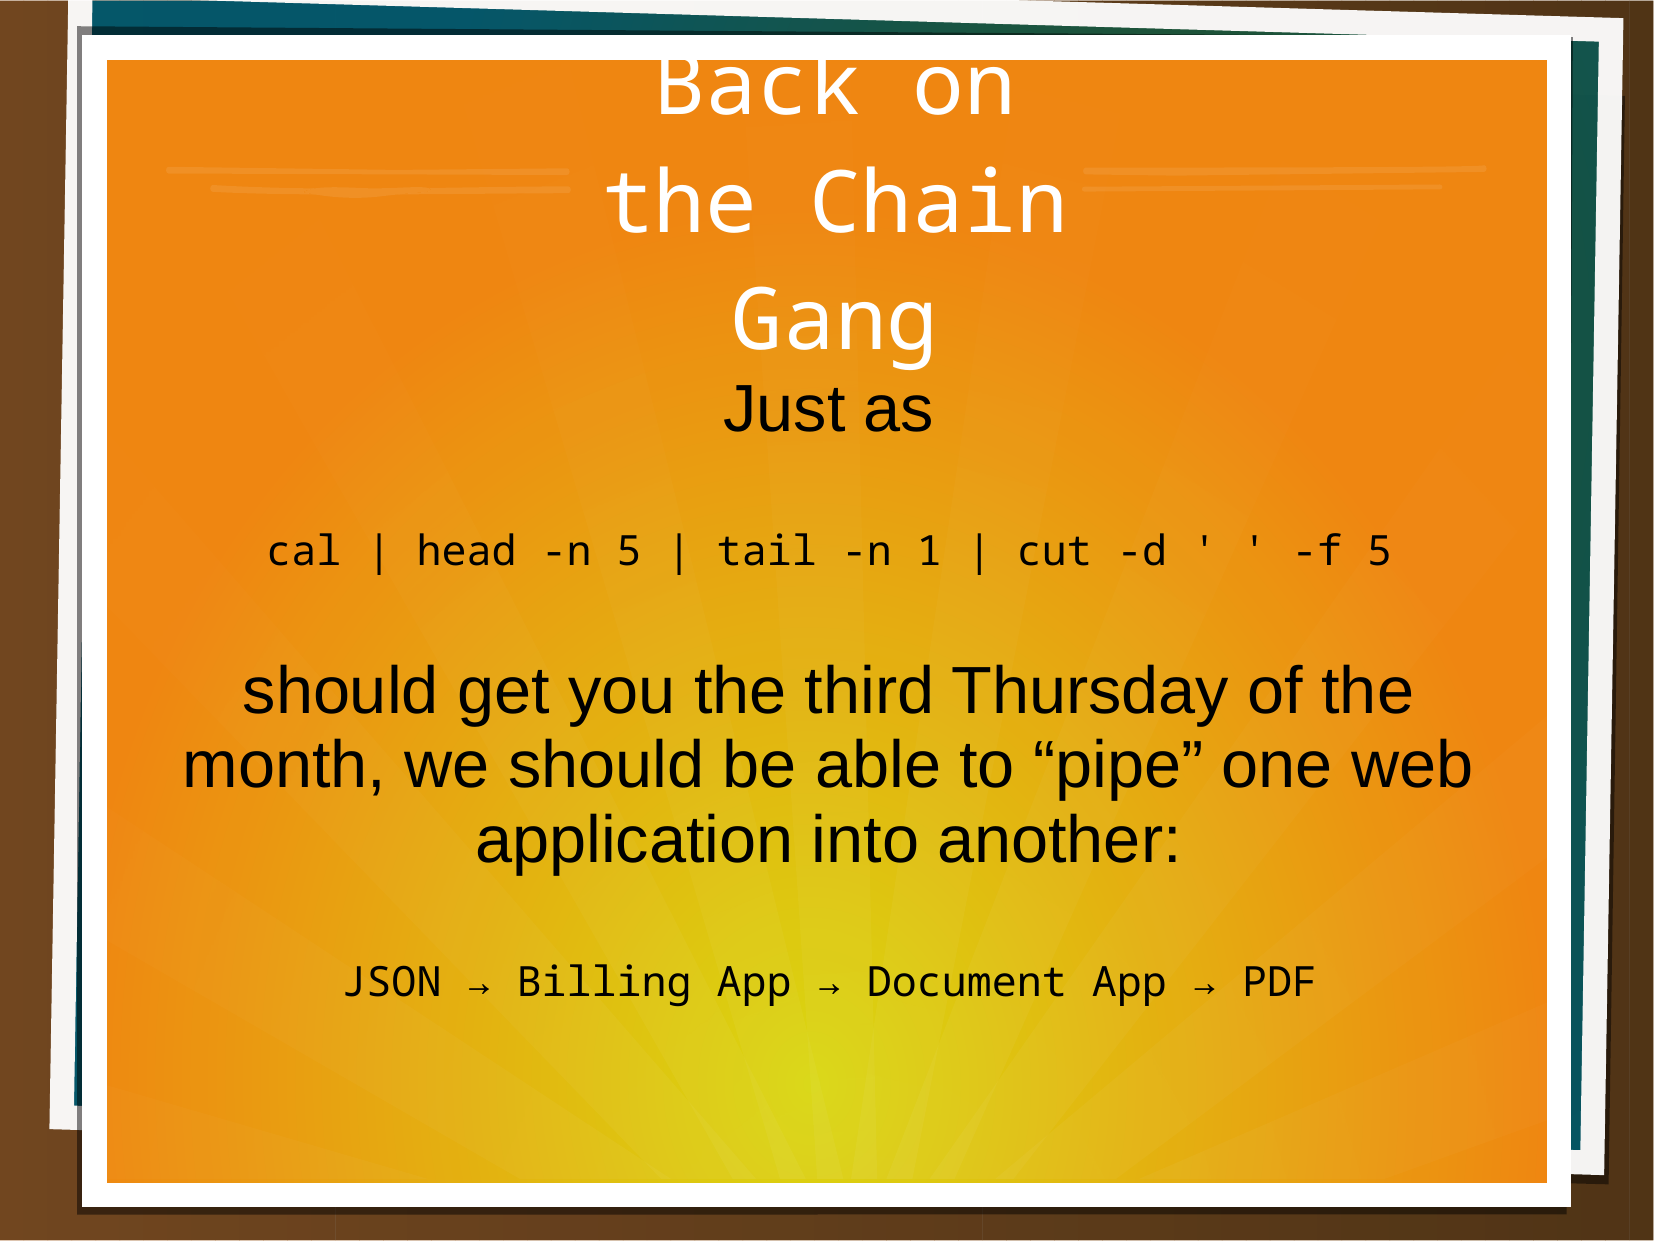

# Back on the Chain Gang
Just as
cal | head -n 5 | tail -n 1 | cut -d ' ' -f 5
should get you the third Thursday of the month, we should be able to “pipe” one web application into another:
JSON → Billing App → Document App → PDF